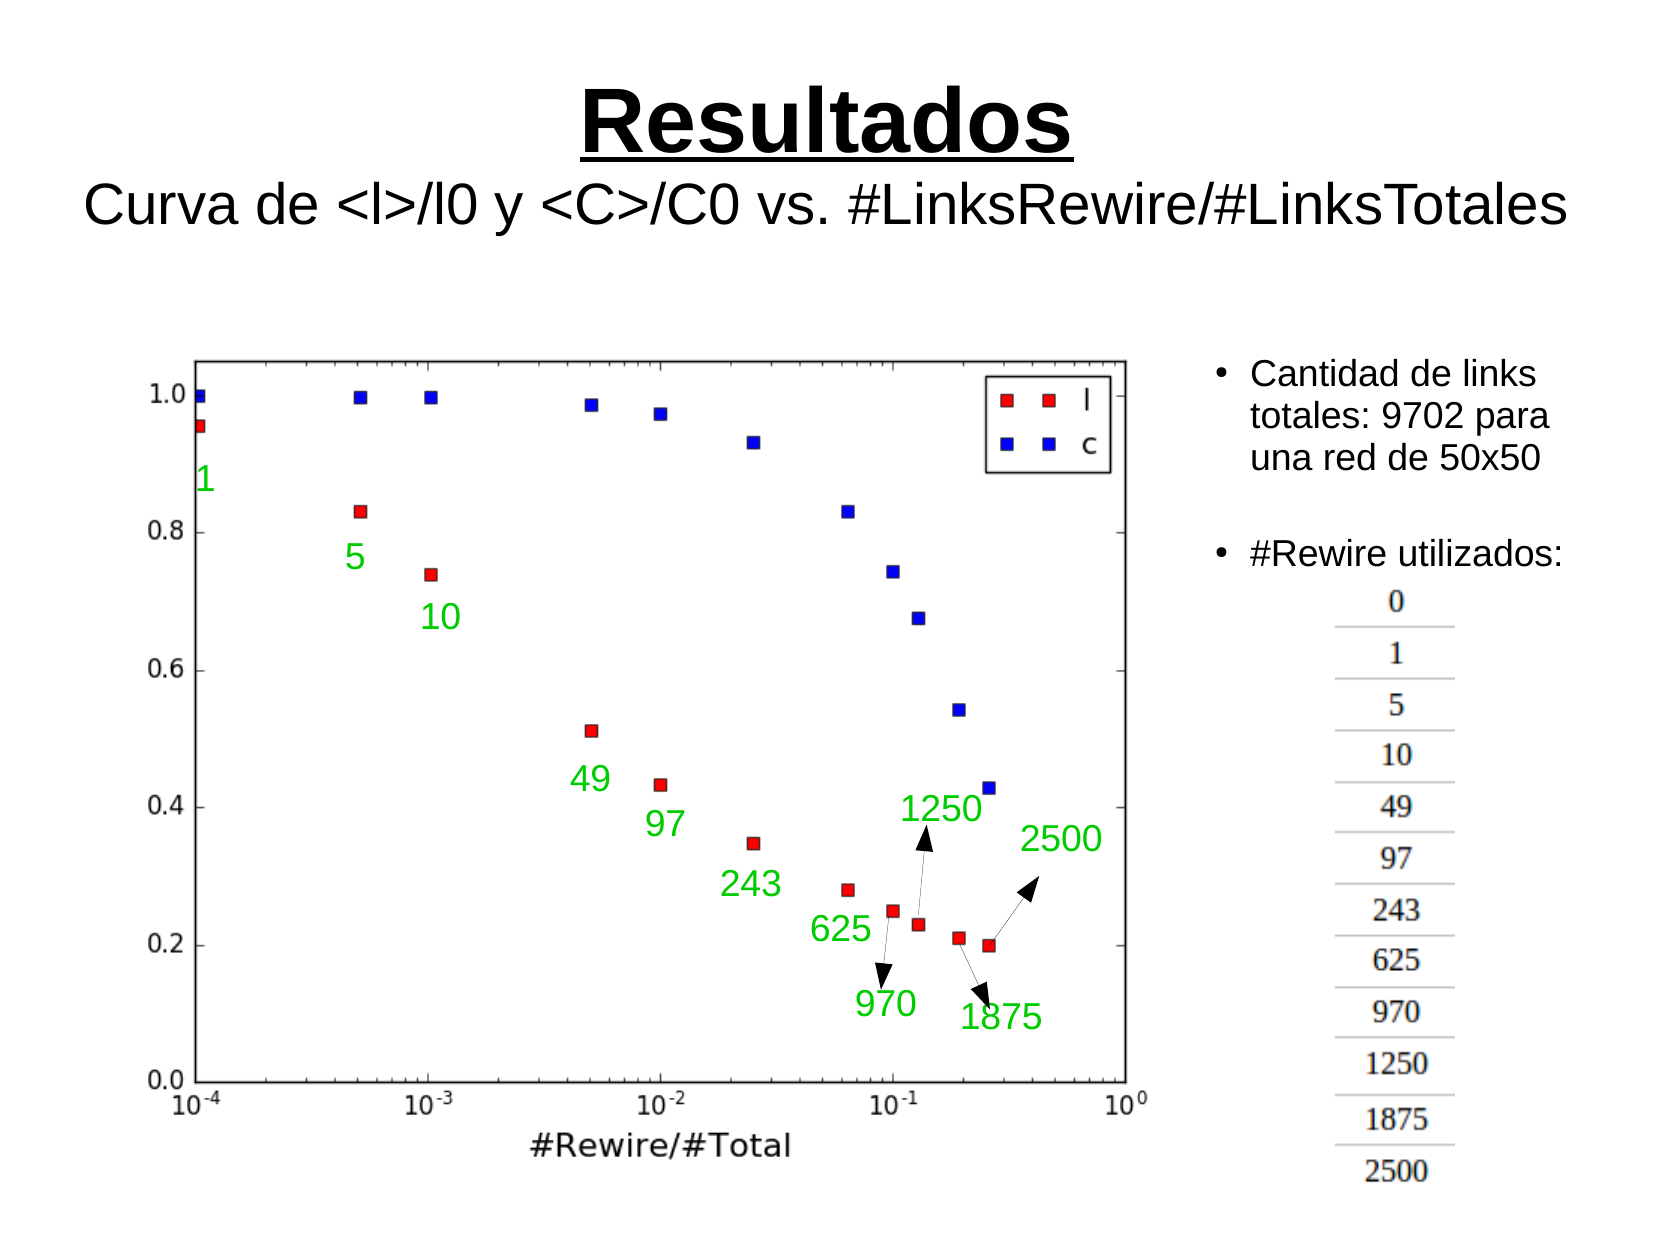

# Resultados Curva de <l>/l0 y <C>/C0 vs. #LinksRewire/#LinksTotales
Cantidad de links totales: 9702 para una red de 50x50
1
#Rewire utilizados:
5
10
49
1250
97
2500
243
625
970
1875